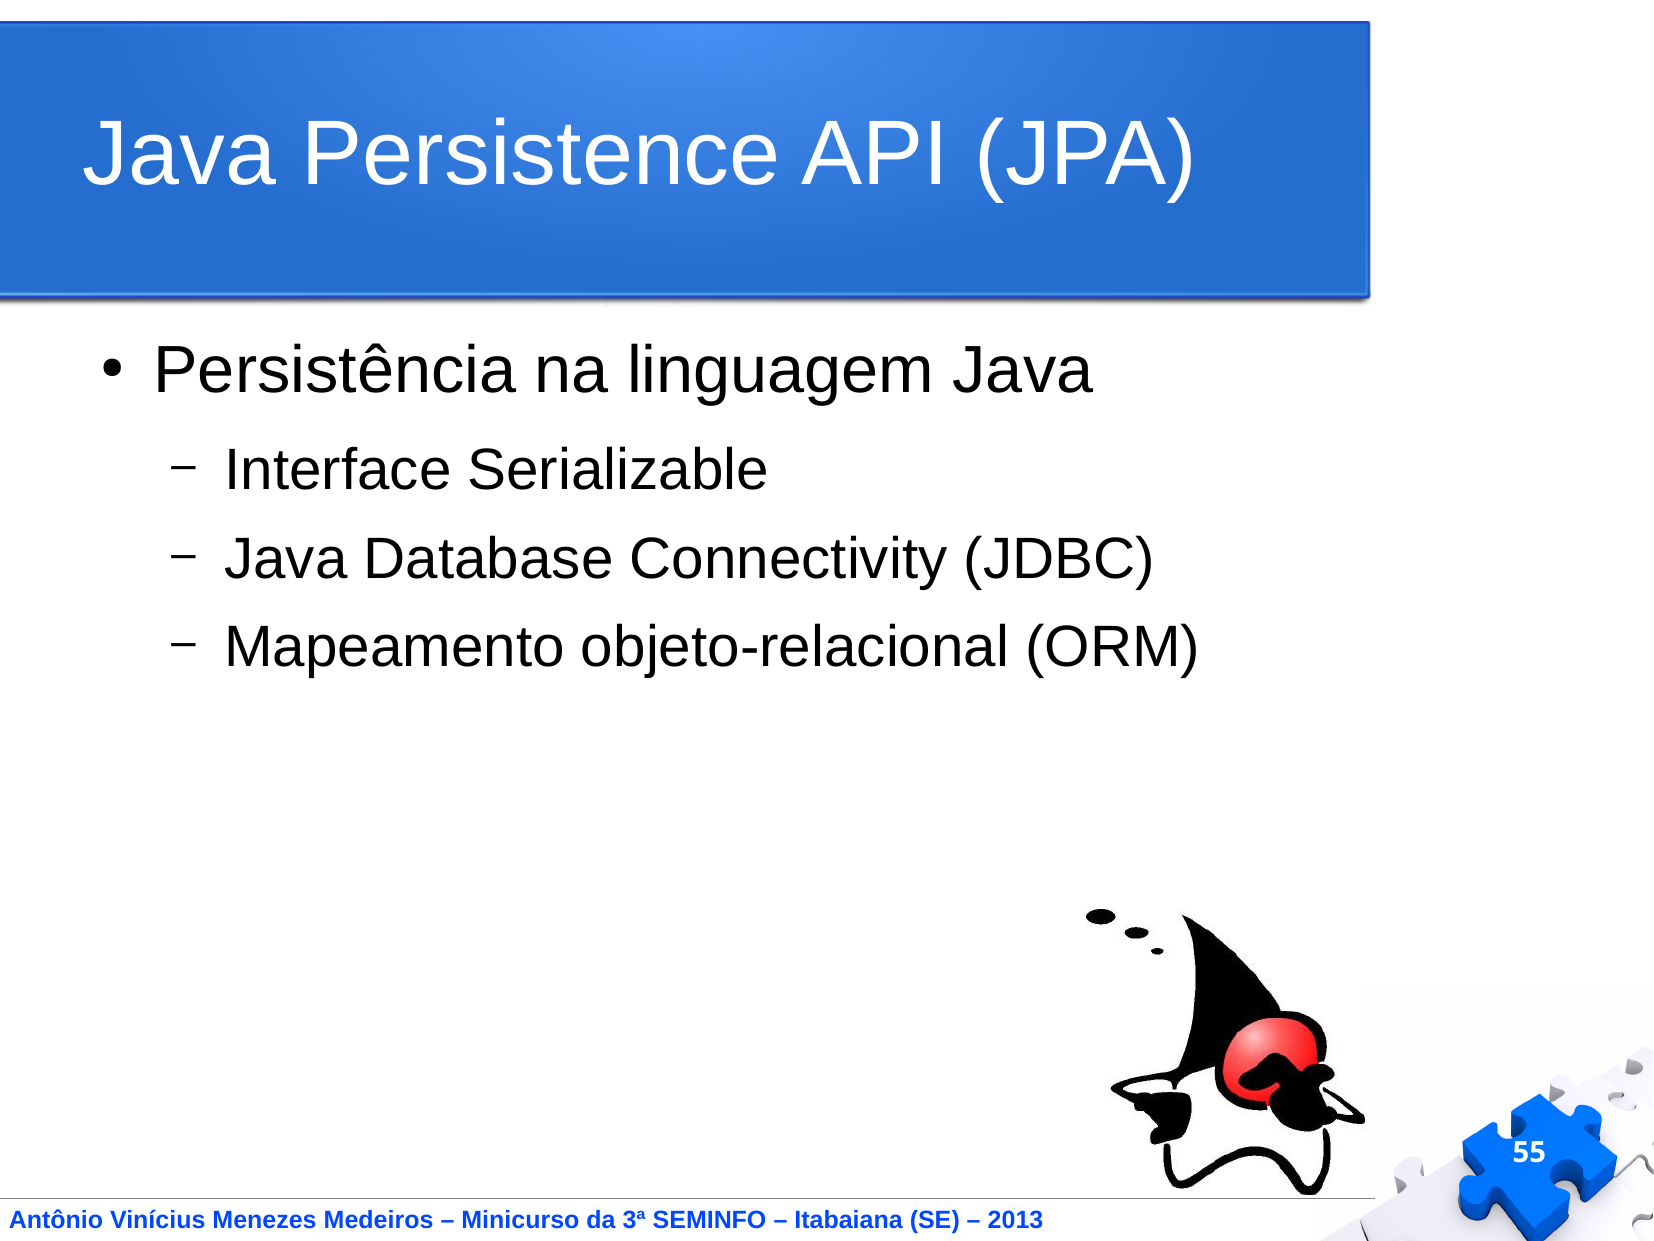

# Java Persistence API (JPA)
Persistência na linguagem Java
Interface Serializable
Java Database Connectivity (JDBC)
Mapeamento objeto-relacional (ORM)
55